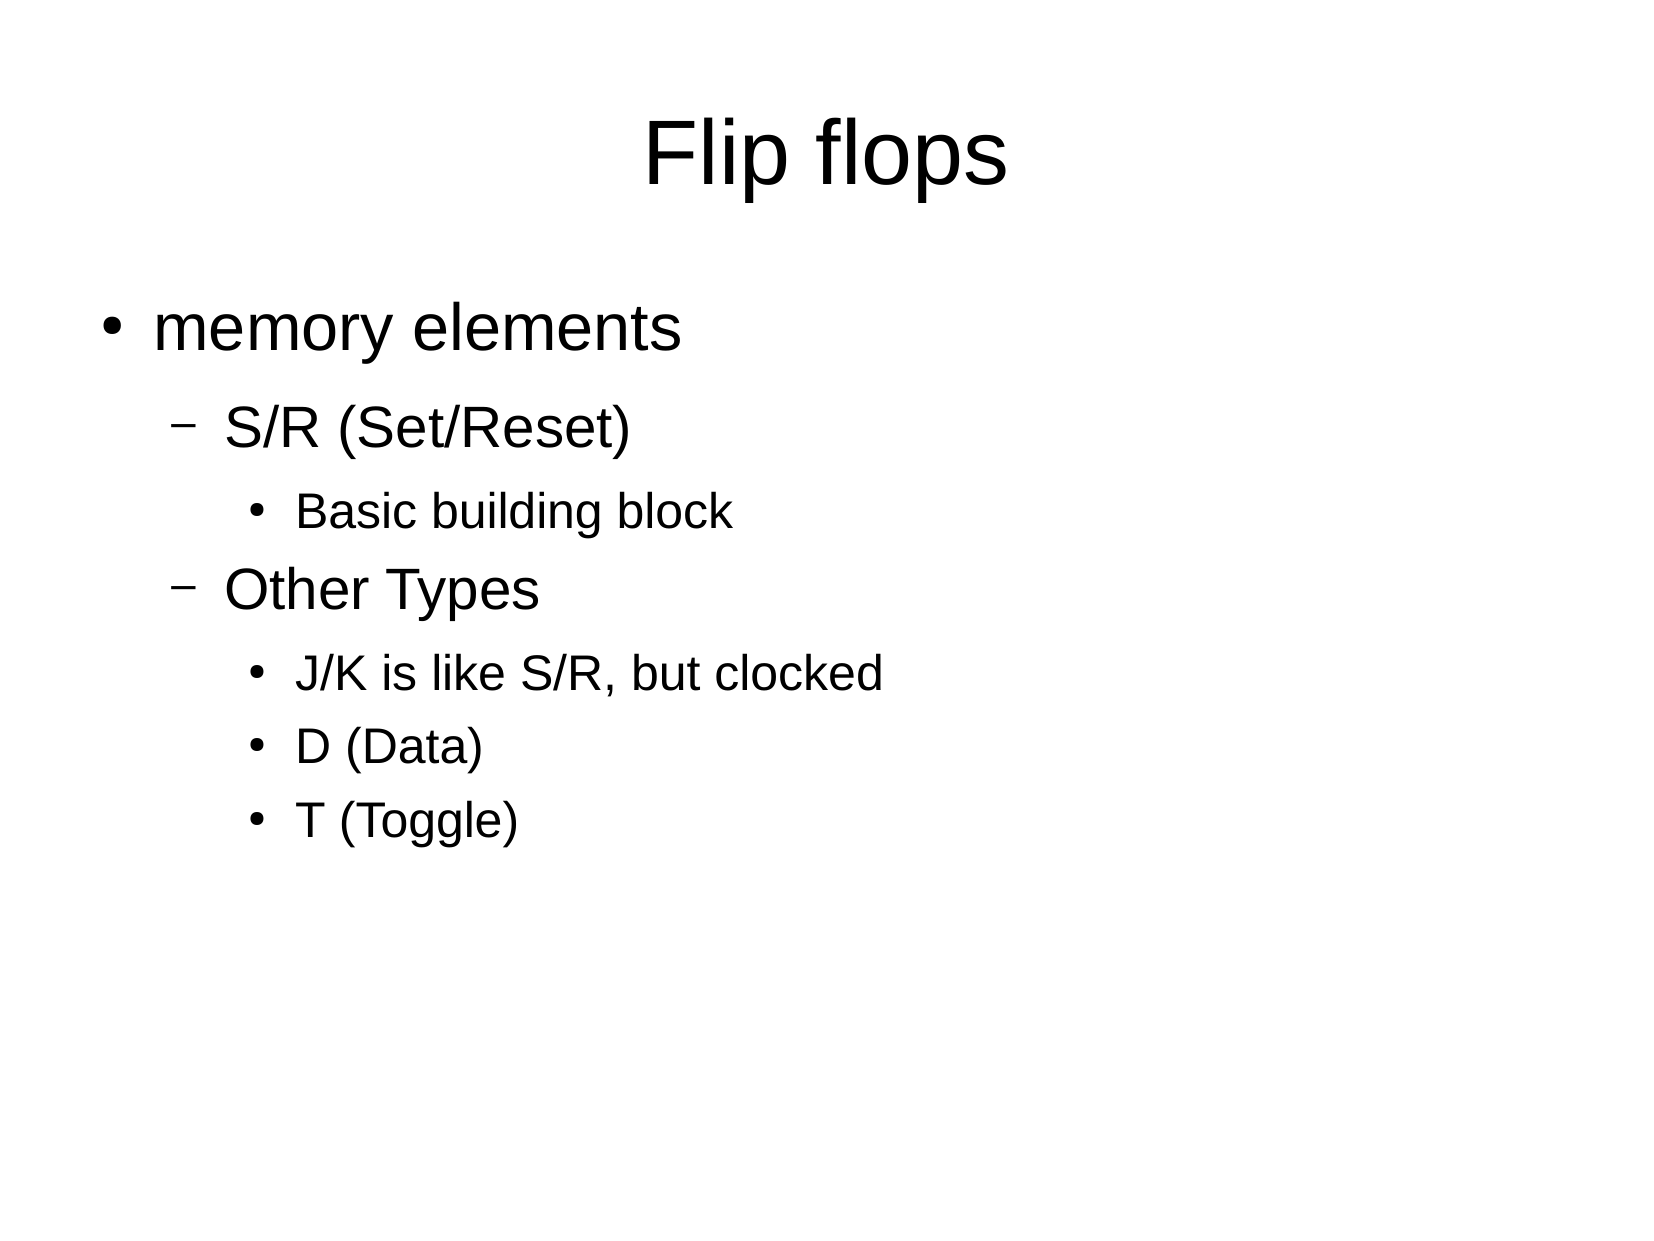

# Flip flops
memory elements
S/R (Set/Reset)
Basic building block
Other Types
J/K is like S/R, but clocked
D (Data)
T (Toggle)